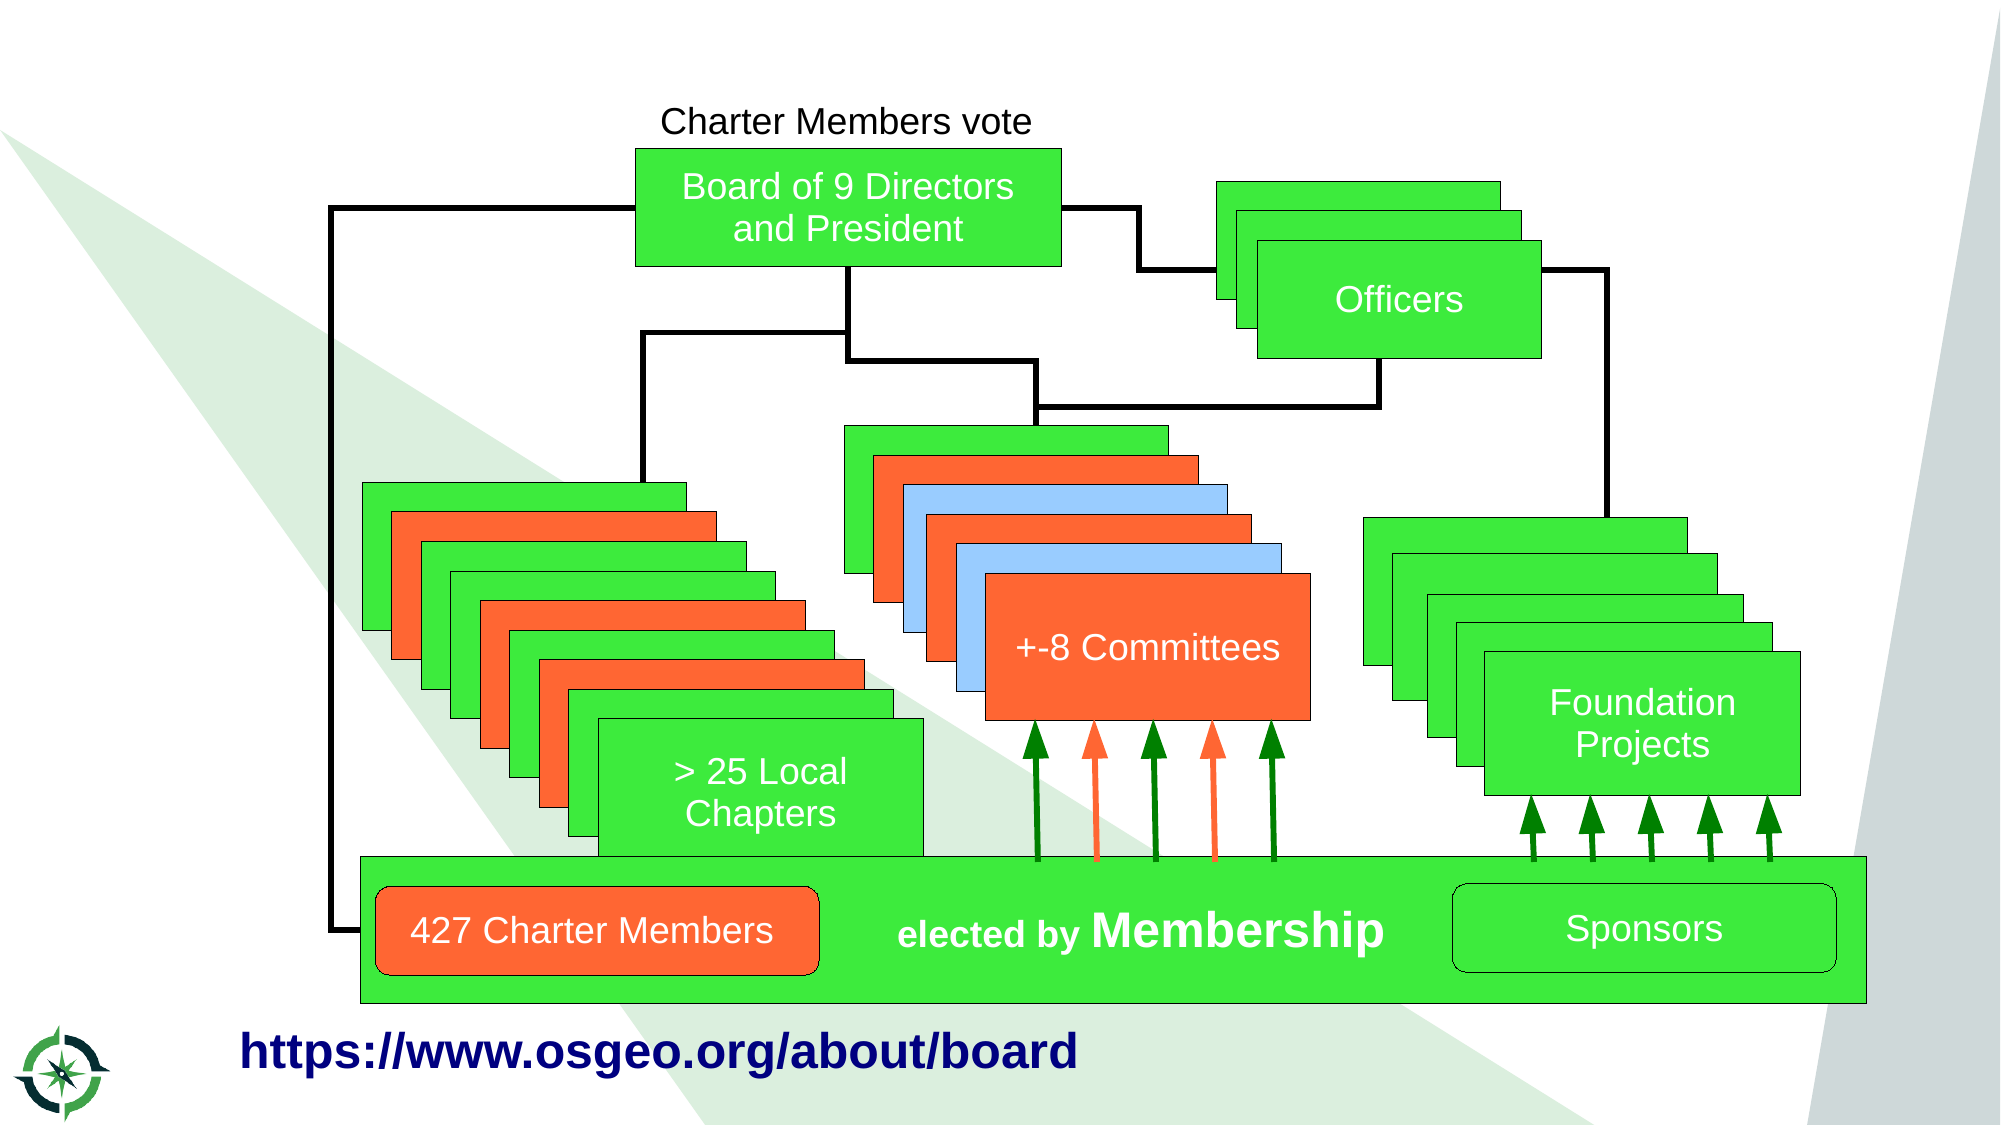

Charter Members vote
Board of 9 Directors
and President
Officers
Officers
Officers
represent
Committees
Committees
Committees
Committees
Local
Chapters
Local
Chapters
Foundation
Projects
Committees
+-8 Committees
Local
Chapters
Local
Chapters
> 25 Local
Chapters
			elected by Membership
Sponsors
427 Charter Members
https://www.osgeo.org/about/board